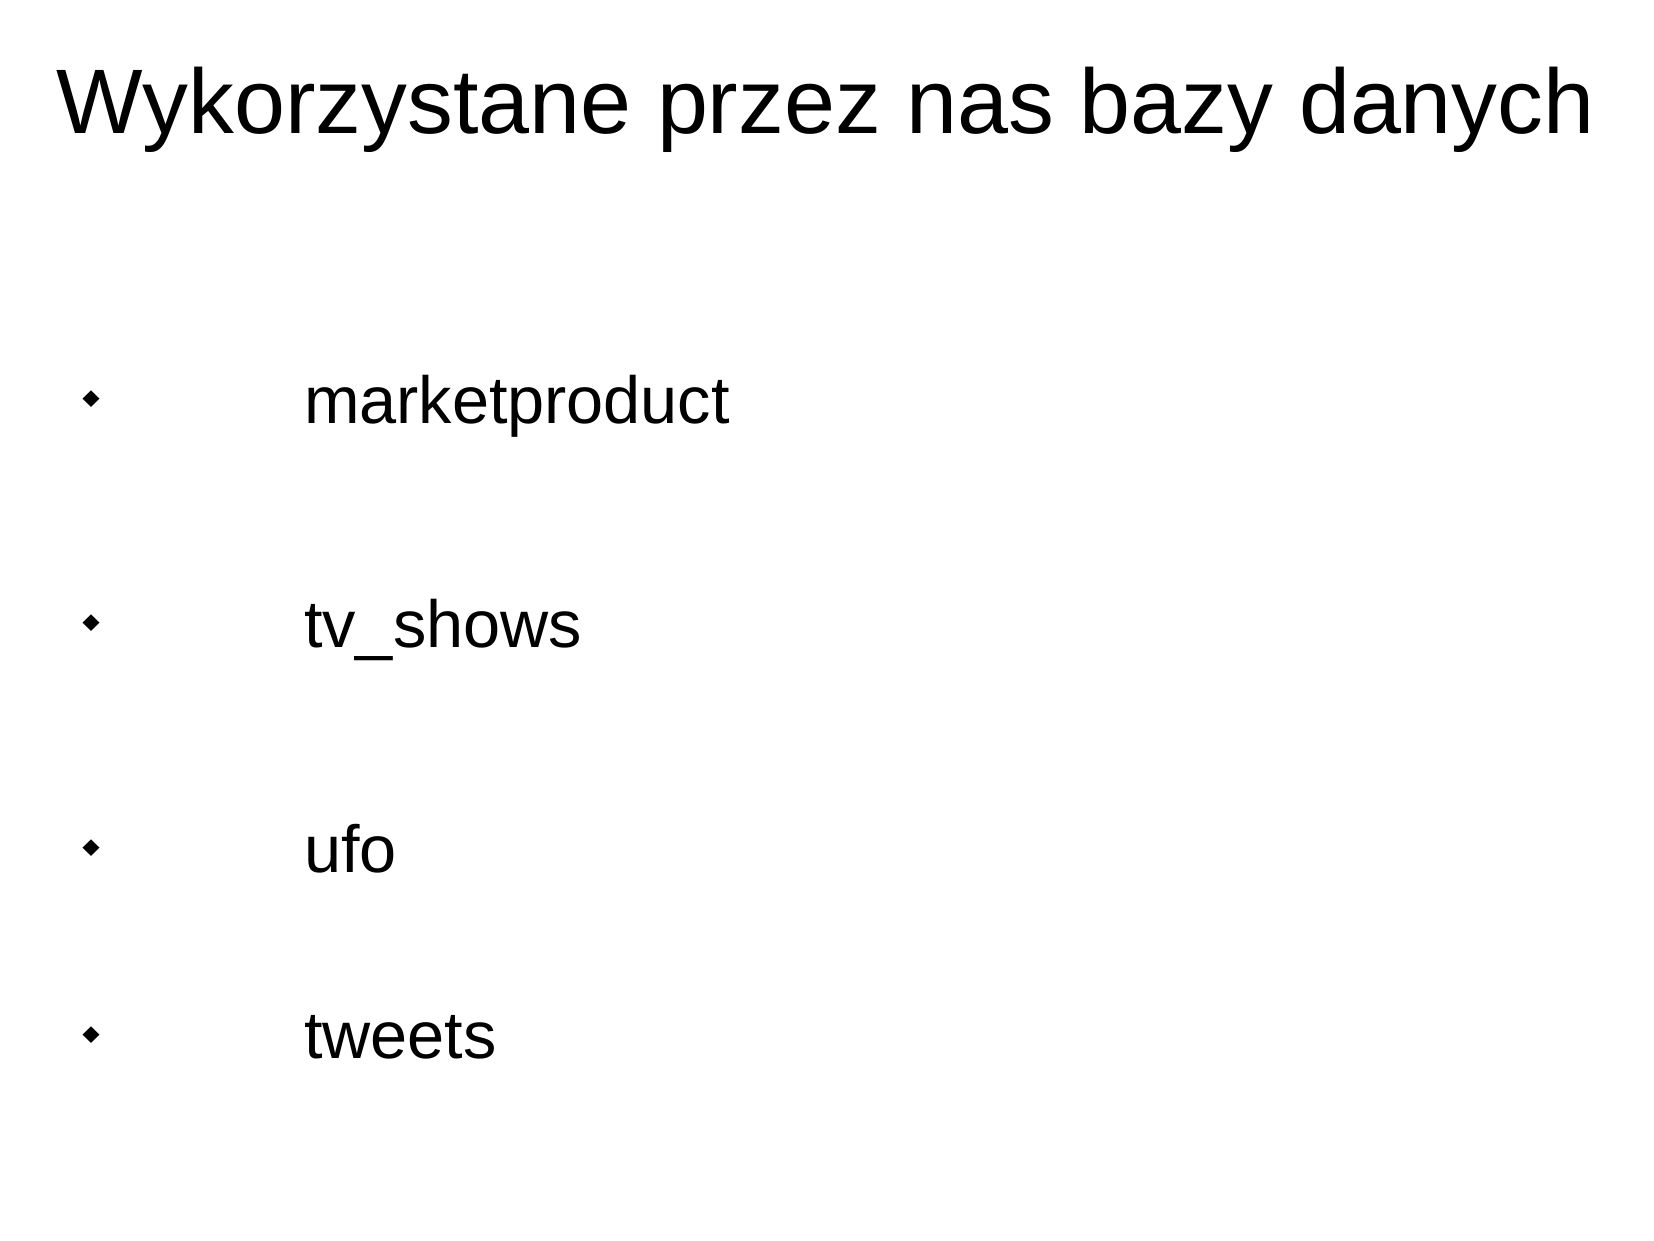

# Wykorzystane przez nas bazy danych
 			marketproduct
 			tv_shows
 			ufo
			tweets